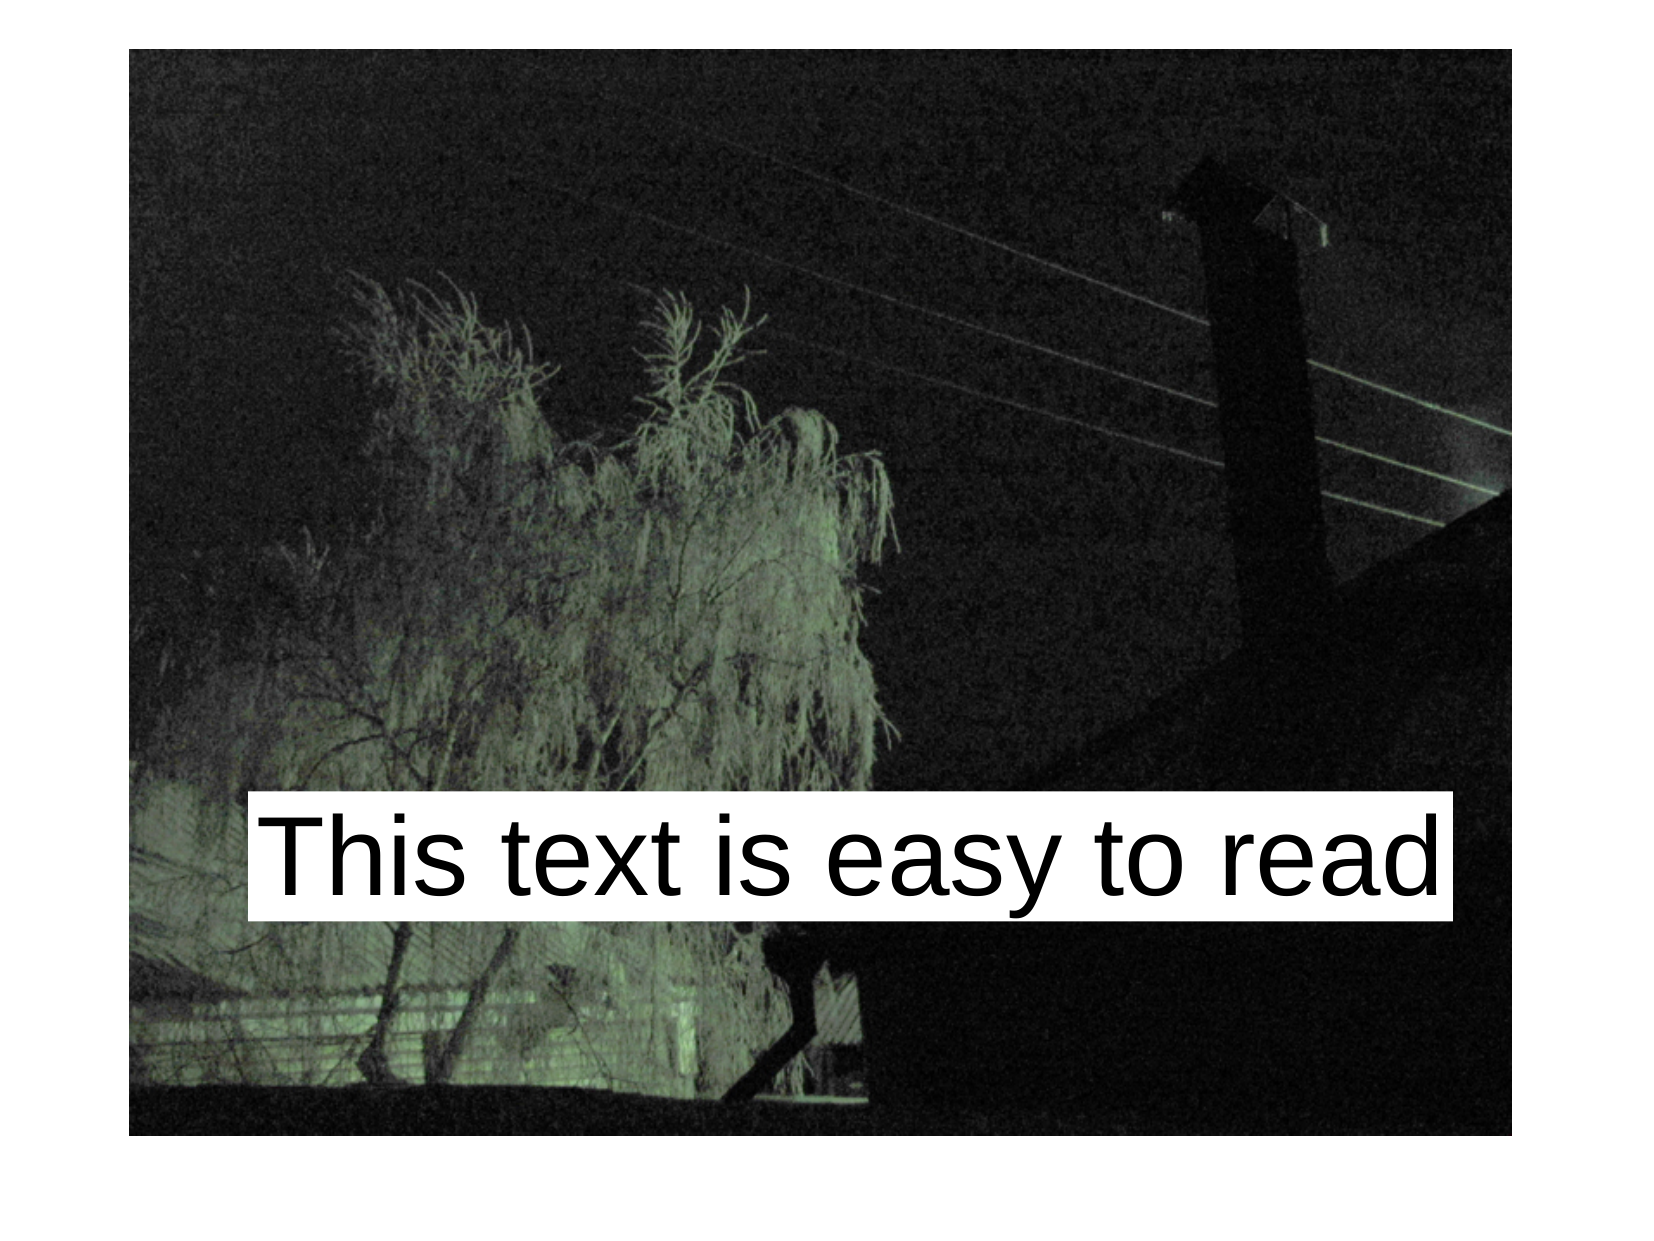

# This text is easy to read